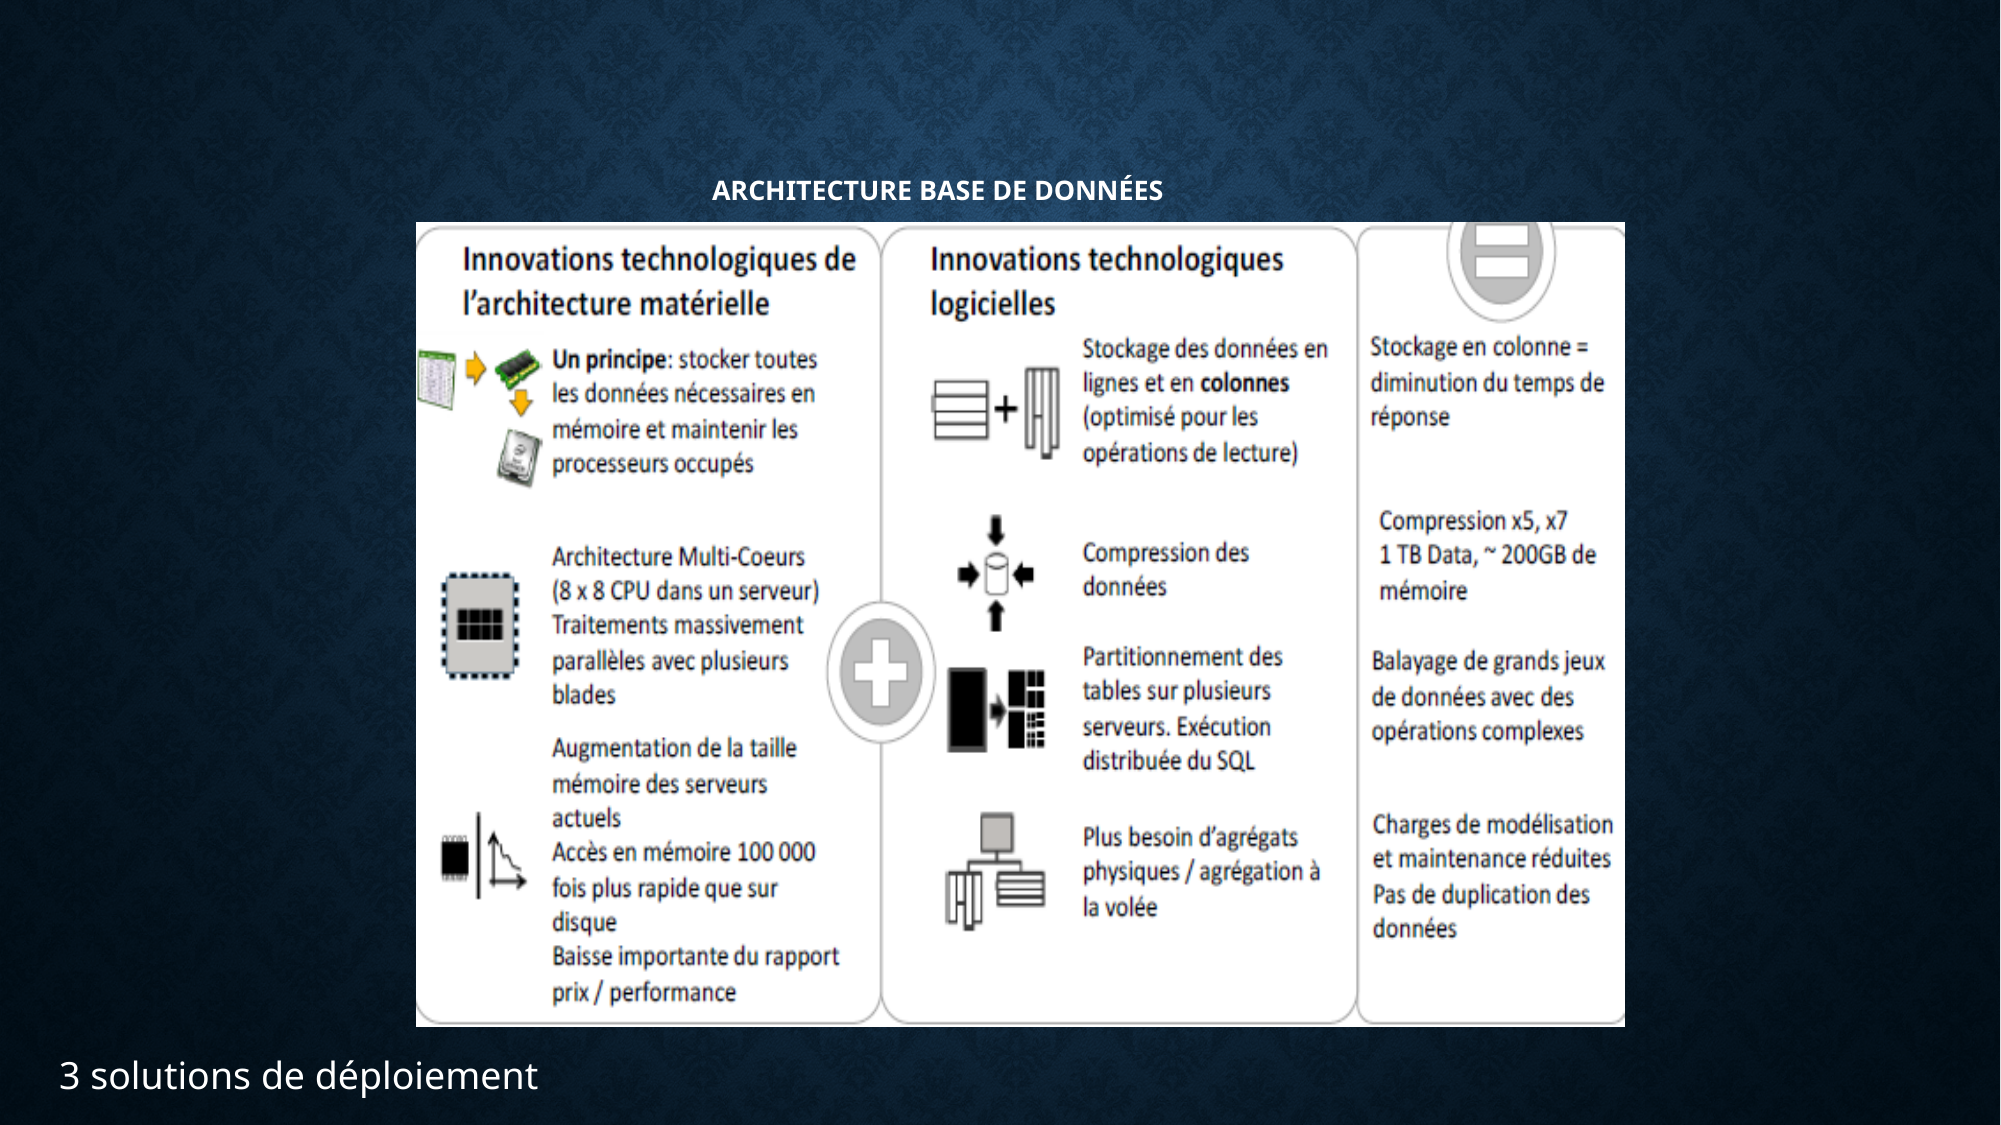

# Architecture base de données
3 solutions de déploiement